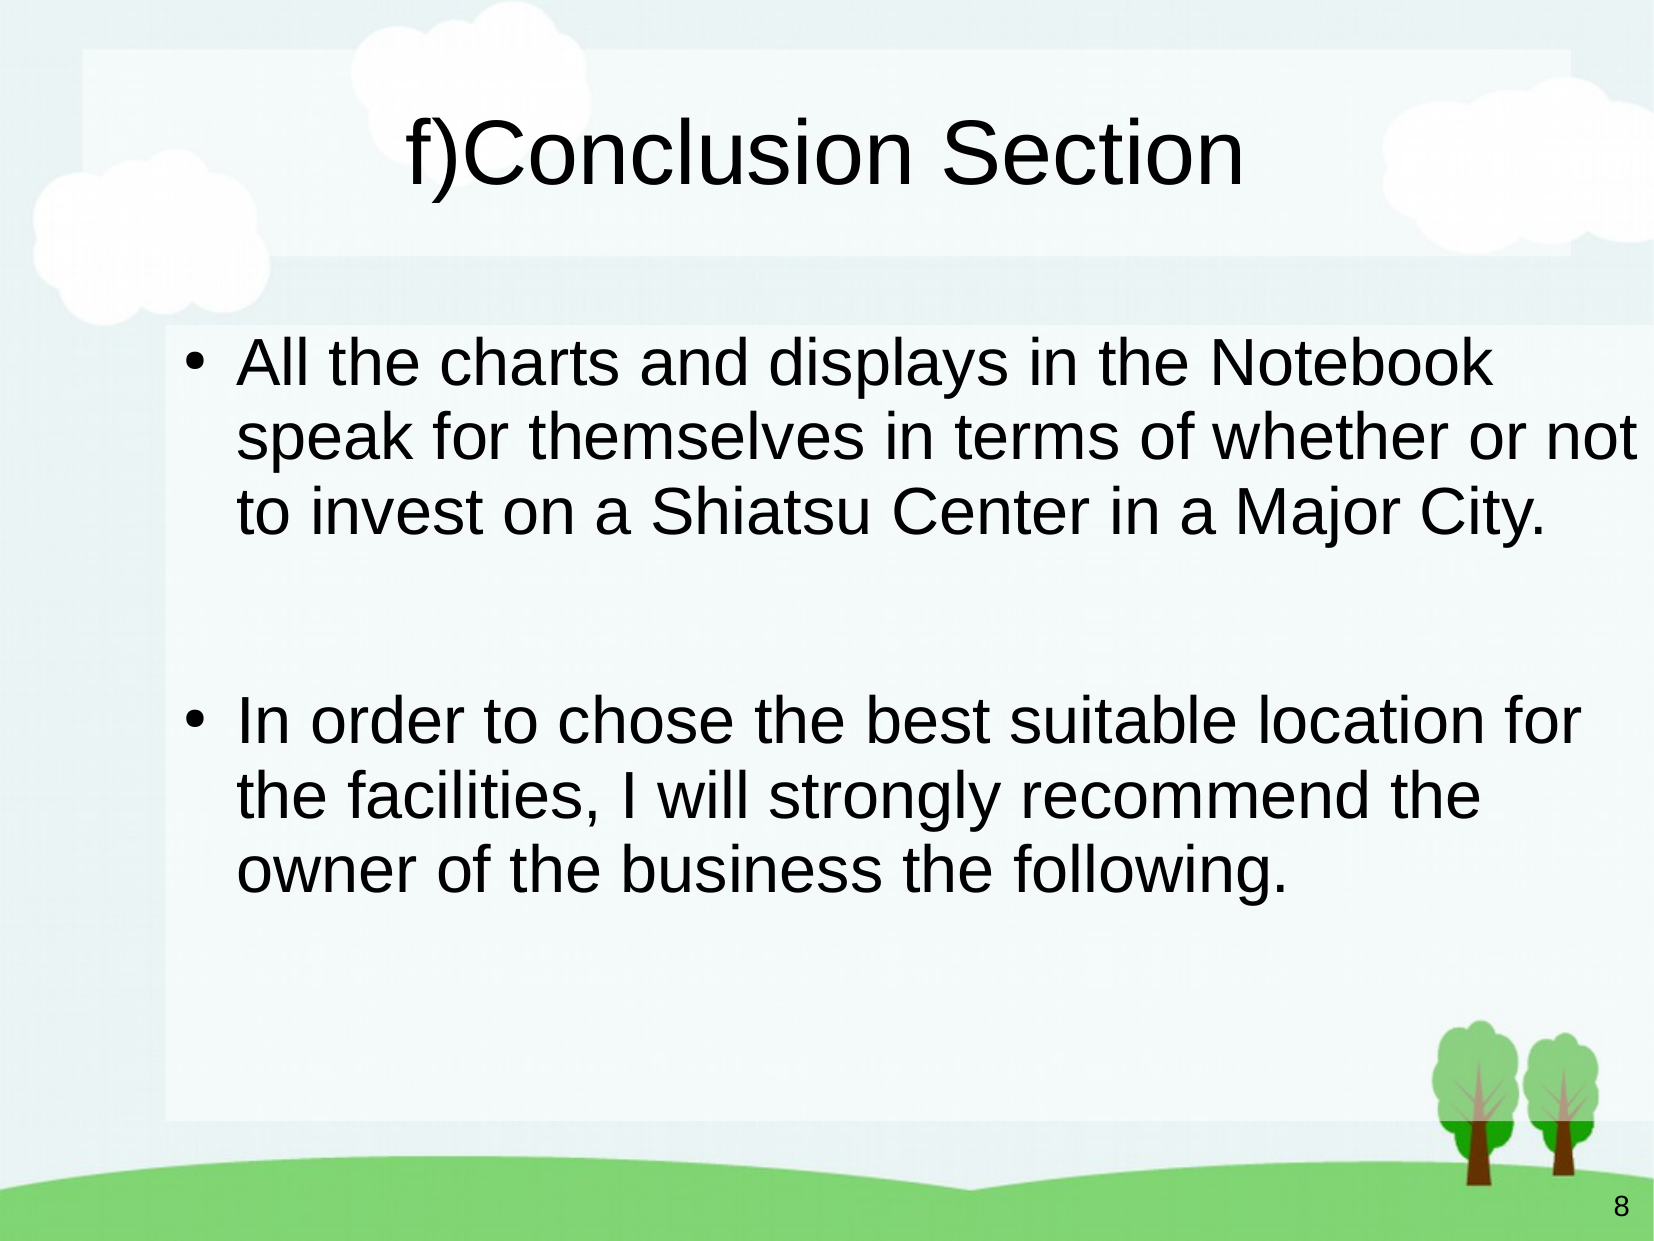

# f)Conclusion Section
All the charts and displays in the Notebook speak for themselves in terms of whether or not to invest on a Shiatsu Center in a Major City.
In order to chose the best suitable location for the facilities, I will strongly recommend the owner of the business the following.
8